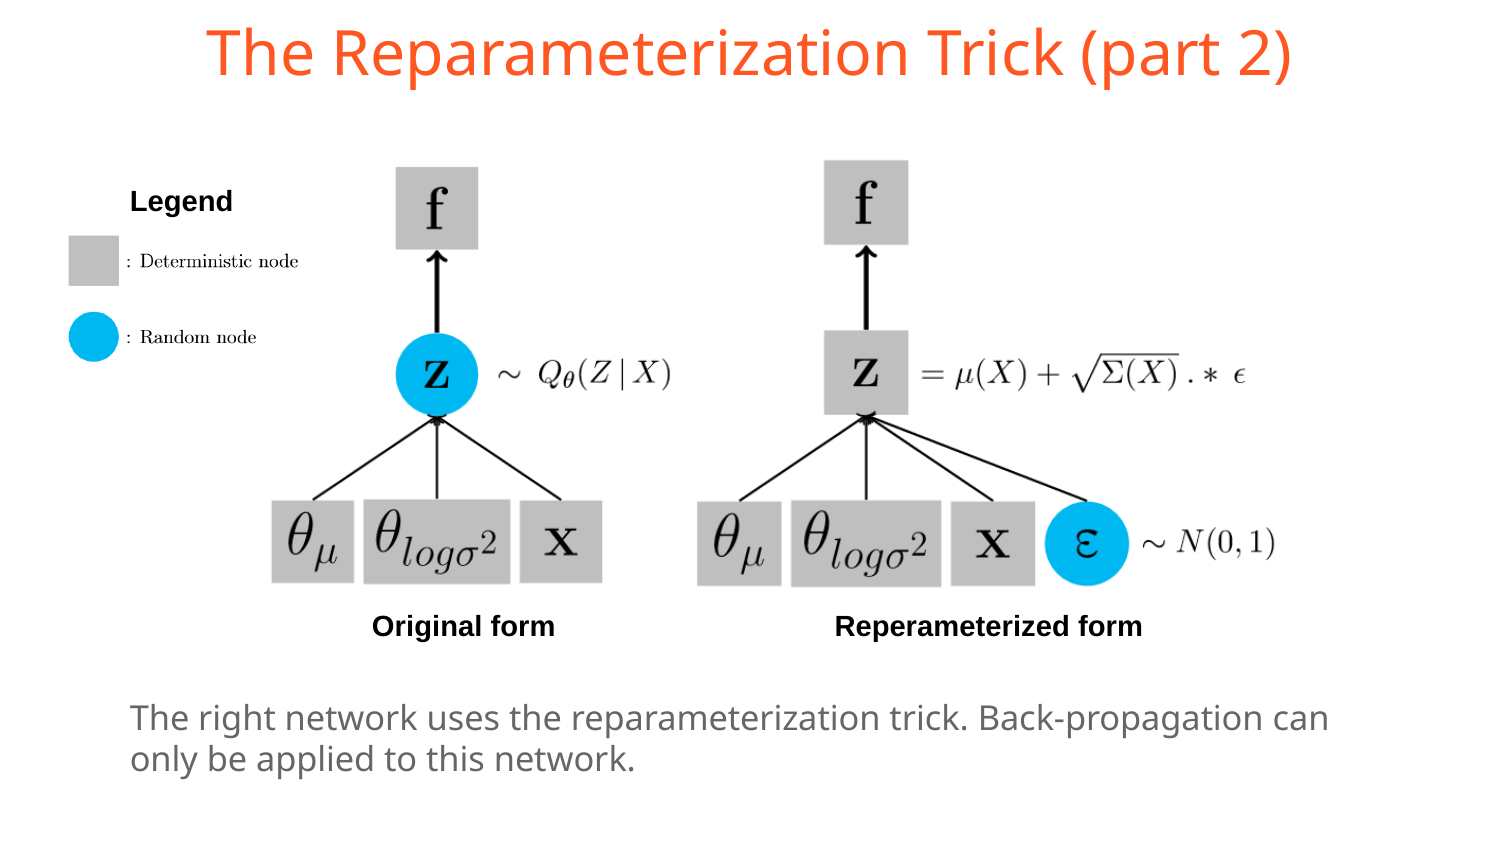

# The Reparameterization Trick (part 2)
Legend
Original form
Reperameterized form
The right network uses the reparameterization trick. Back-propagation can only be applied to this network.